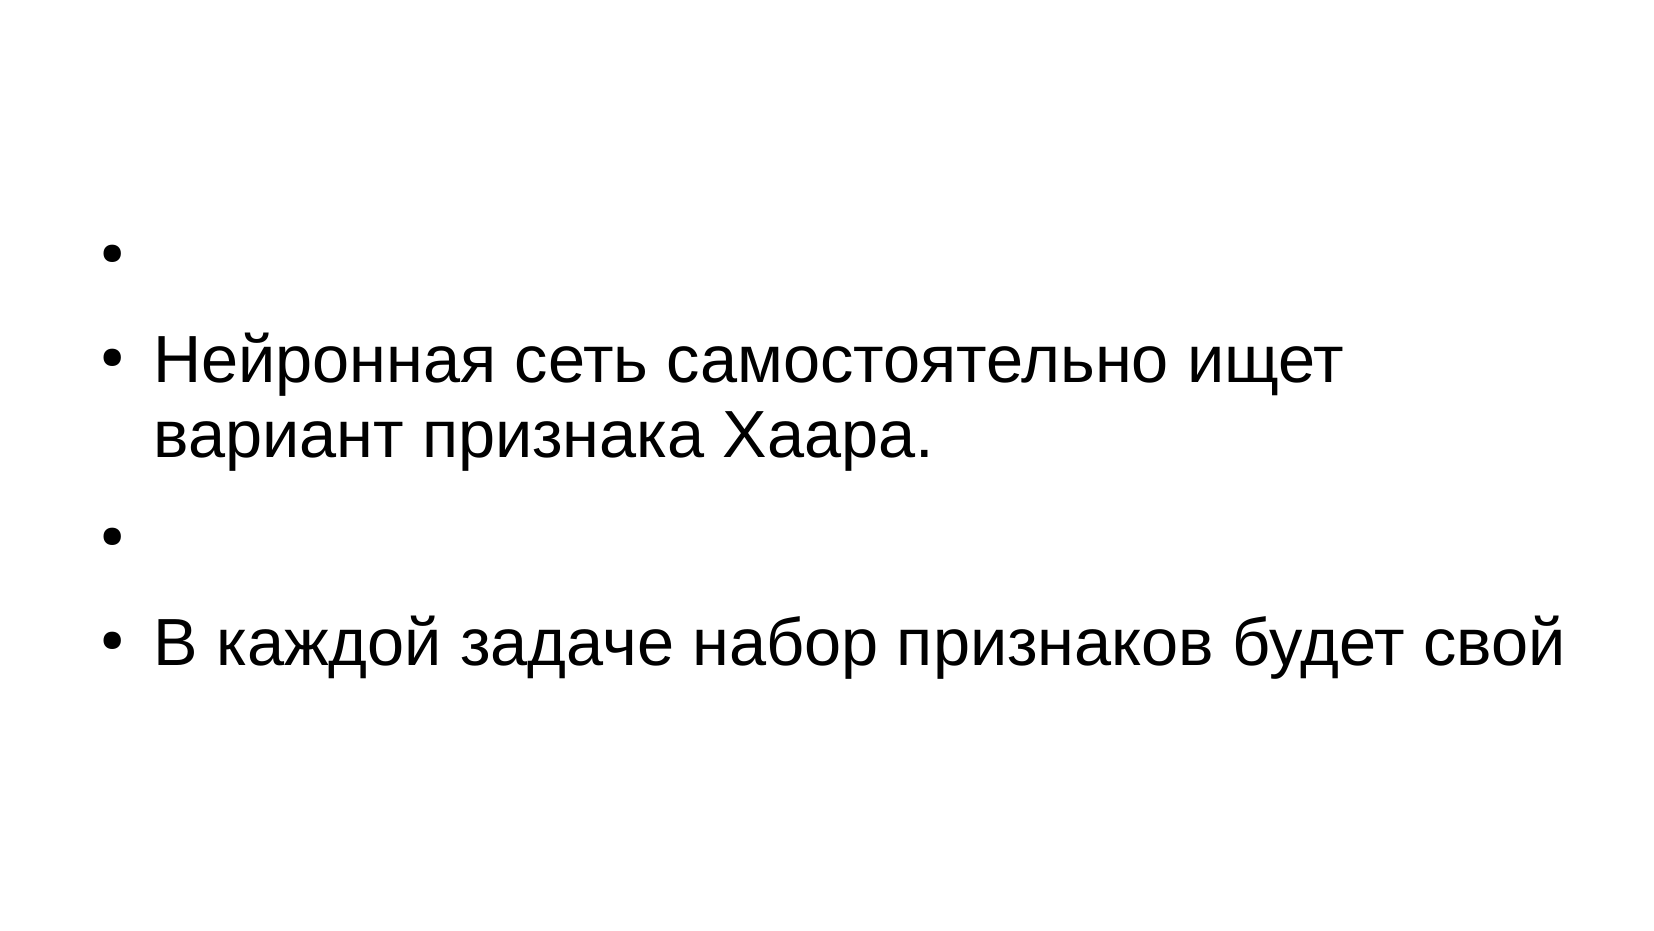

#
Нейронная сеть самостоятельно ищет вариант признака Хаара.
В каждой задаче набор признаков будет свой